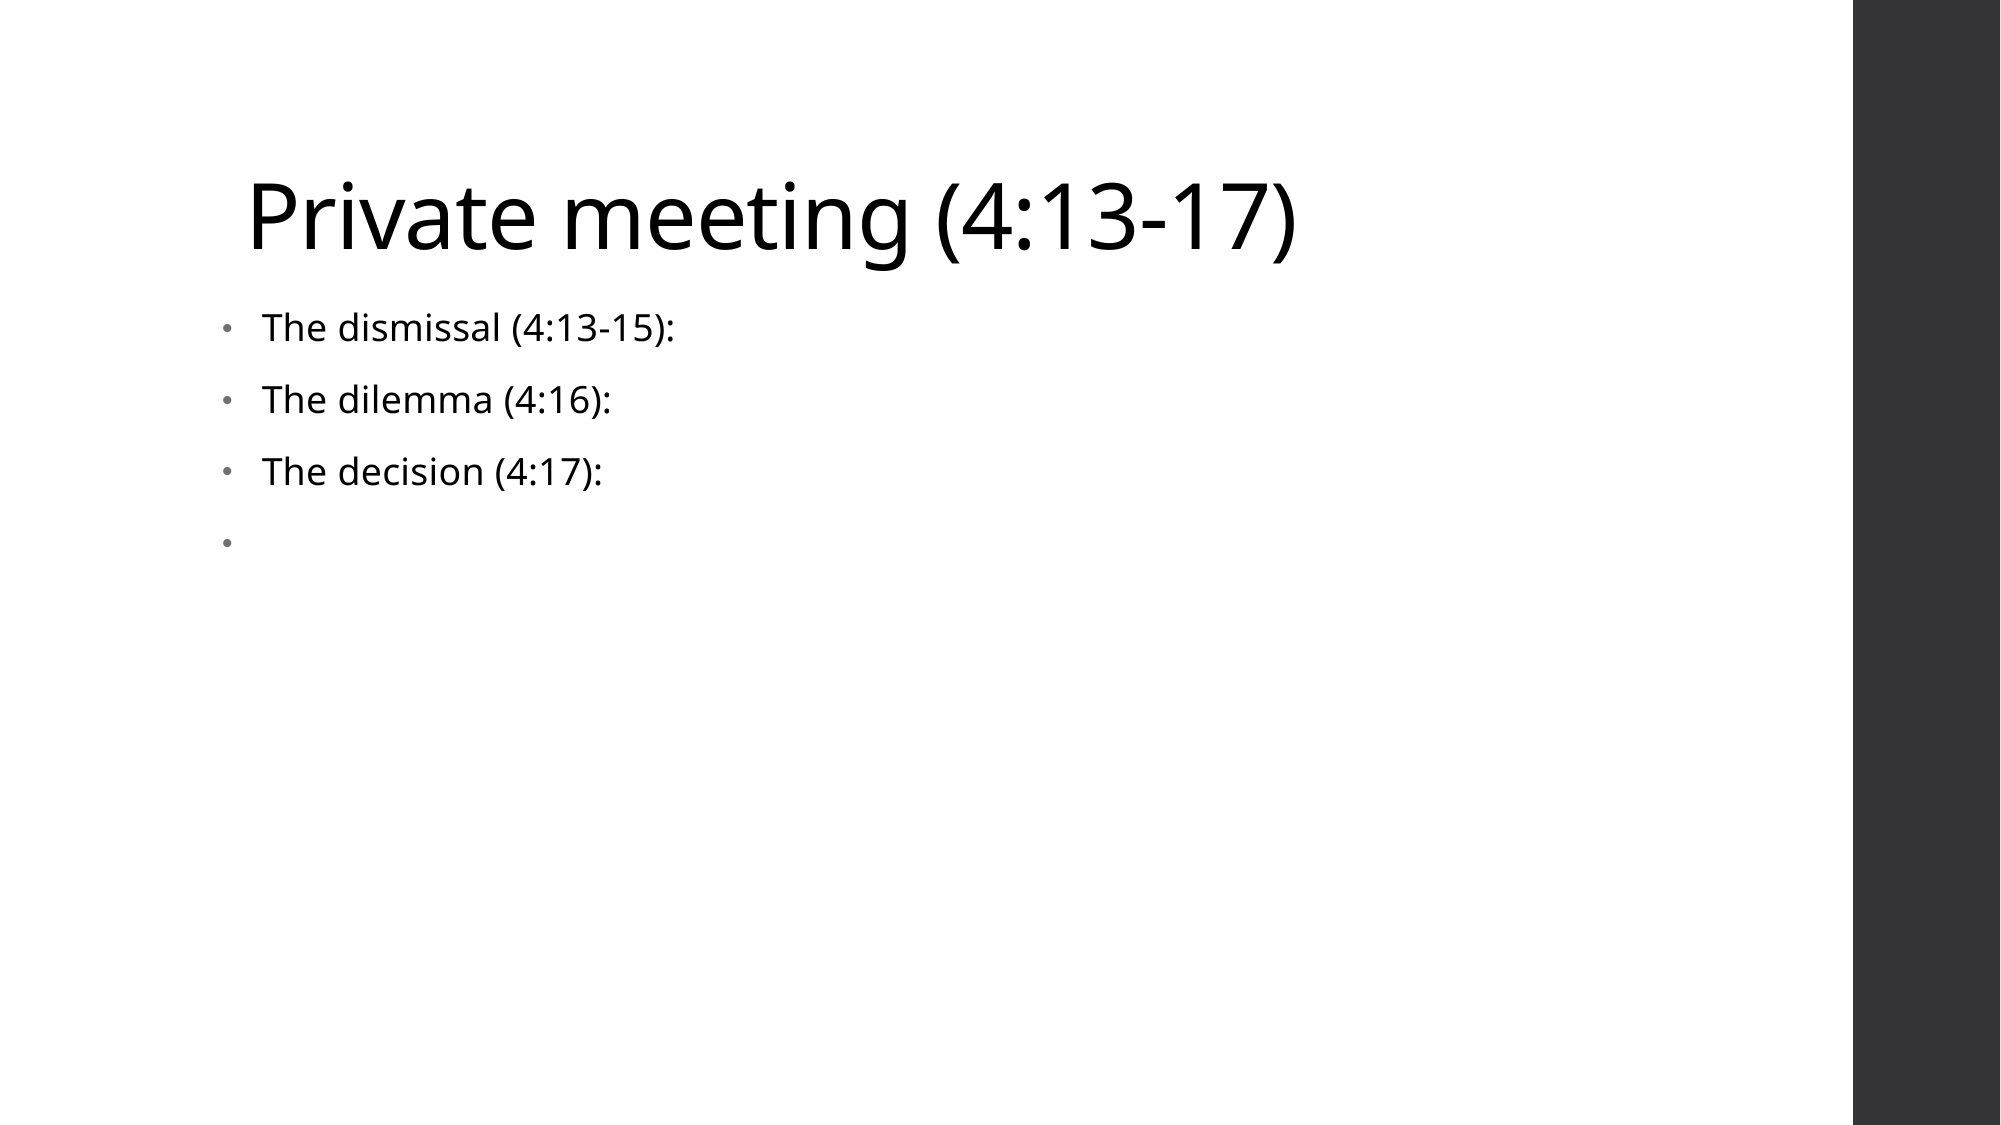

# Private meeting (4:13-17)
 The dismissal (4:13-15):
 The dilemma (4:16):
 The decision (4:17):